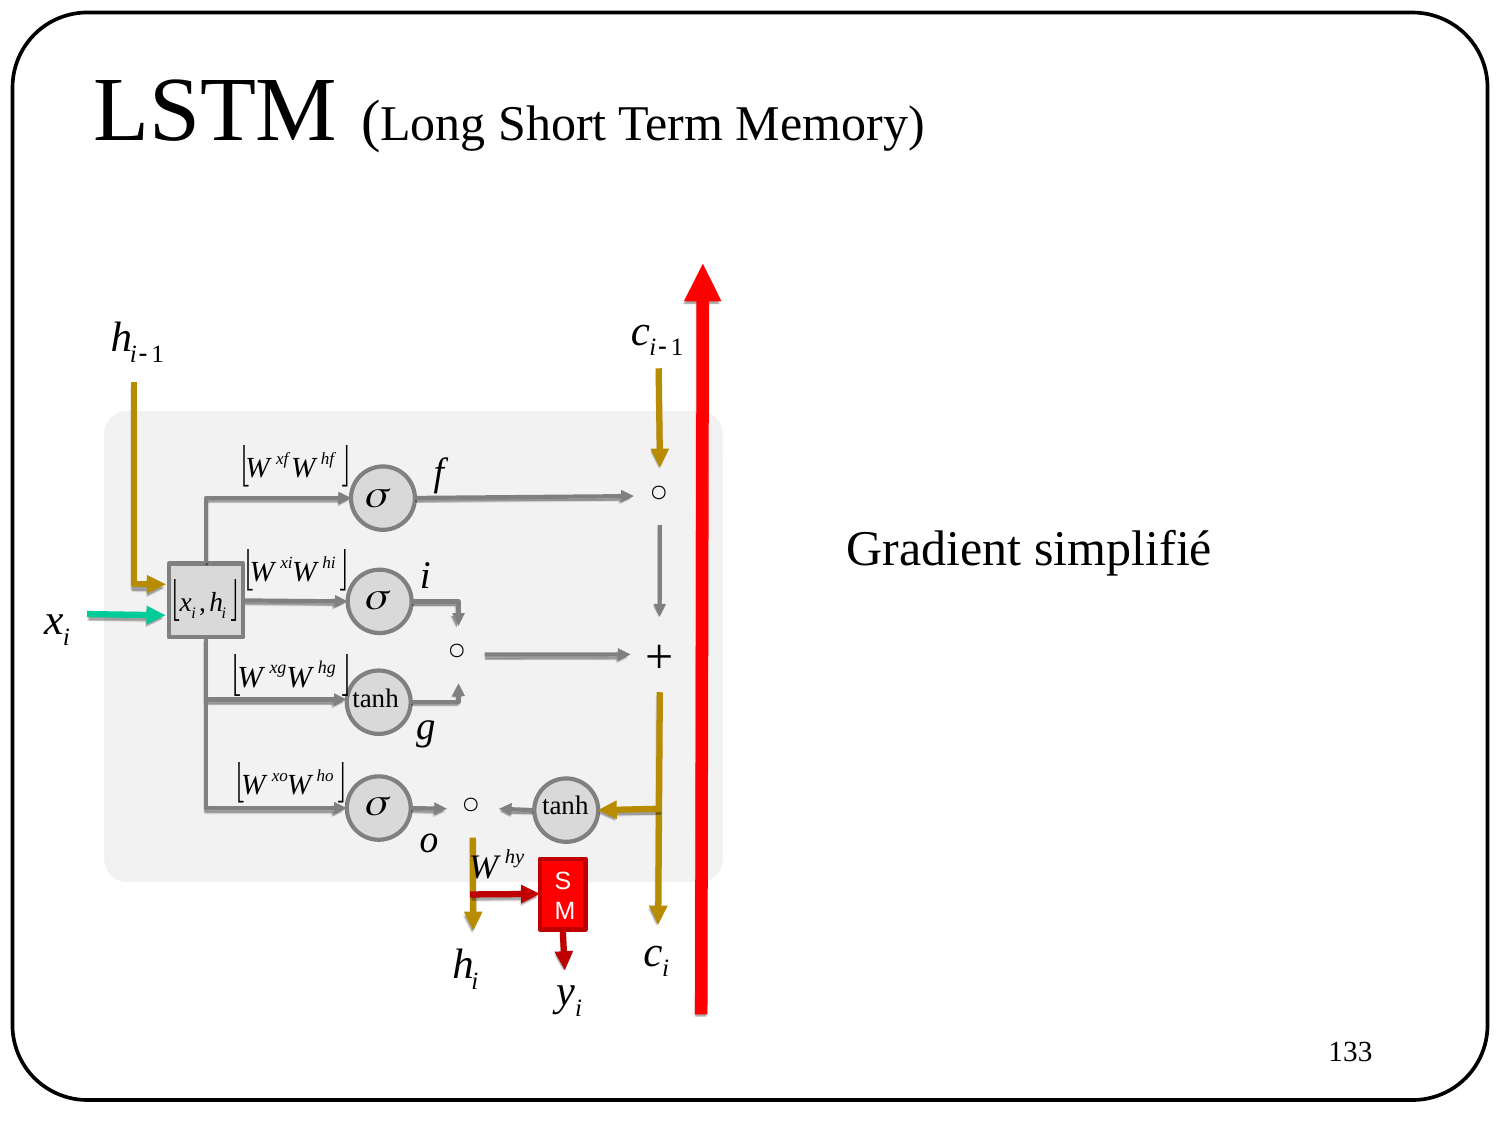

# LSTM (Long Short Term Memory)
Gradient simplifié
+
SM